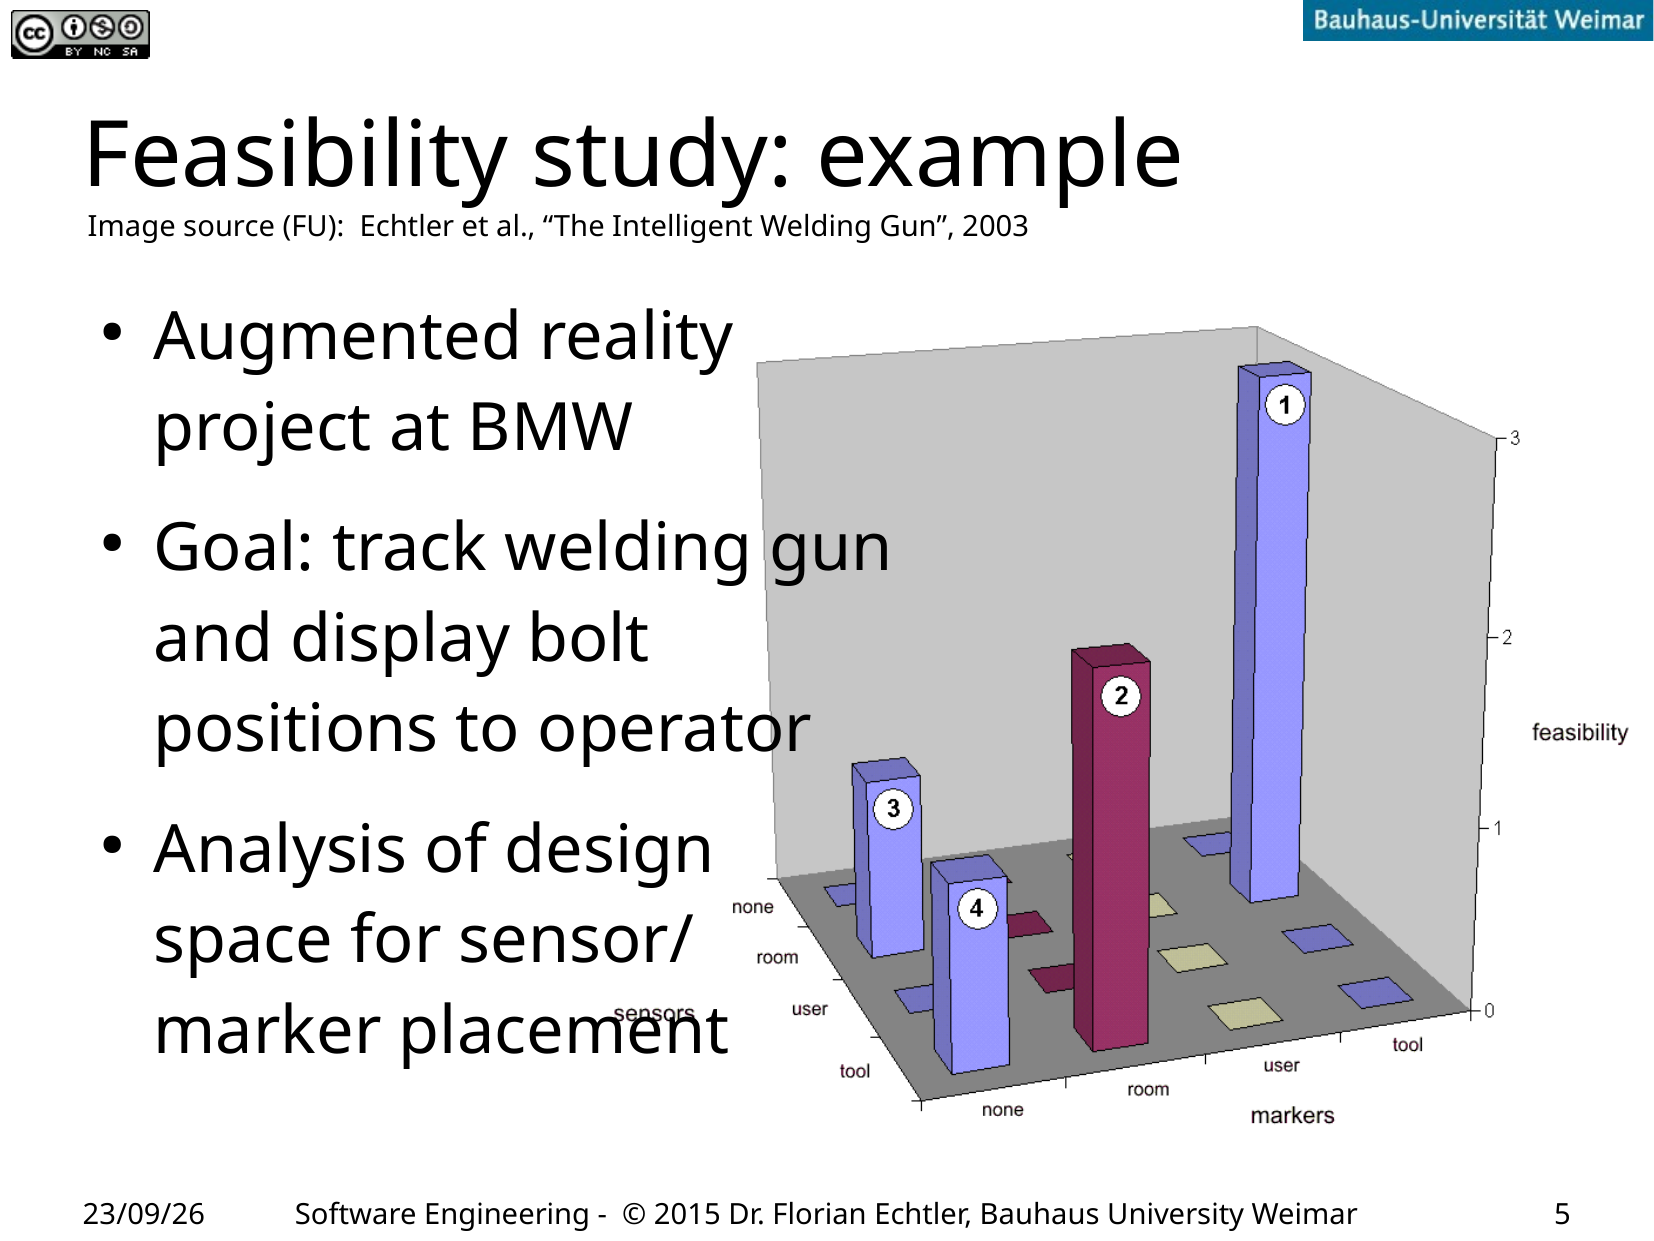

# Feasibility study: example
Image source (FU): Echtler et al., “The Intelligent Welding Gun”, 2003
Augmented reality project at BMW
Goal: track welding gun and display bolt positions to operator
Analysis of design space for sensor/ marker placement
Software Engineering - © 2015 Dr. Florian Echtler, Bauhaus University Weimar
5